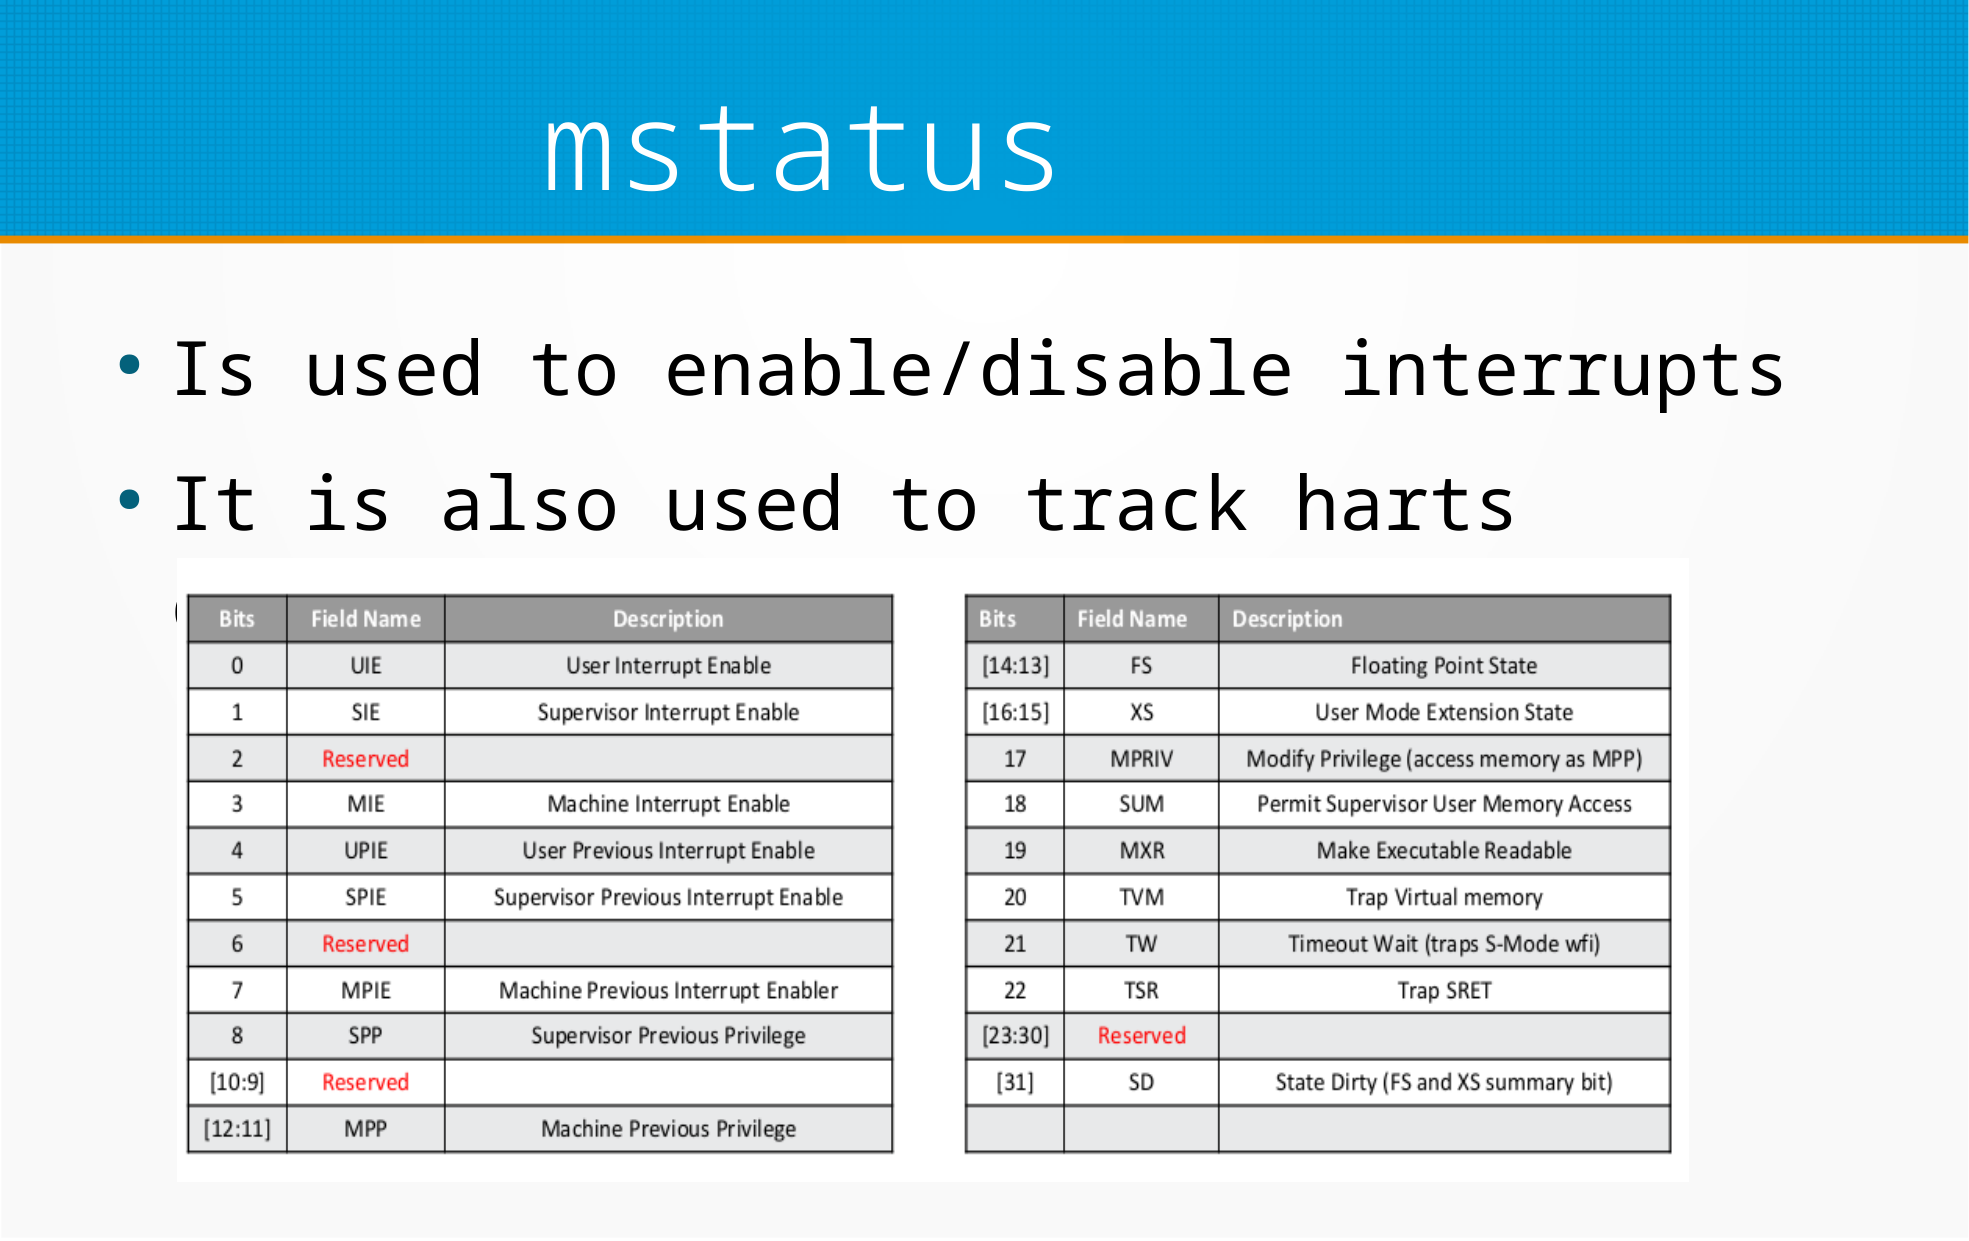

# mstatus
Is used to enable/disable interrupts
It is also used to track harts current operating state